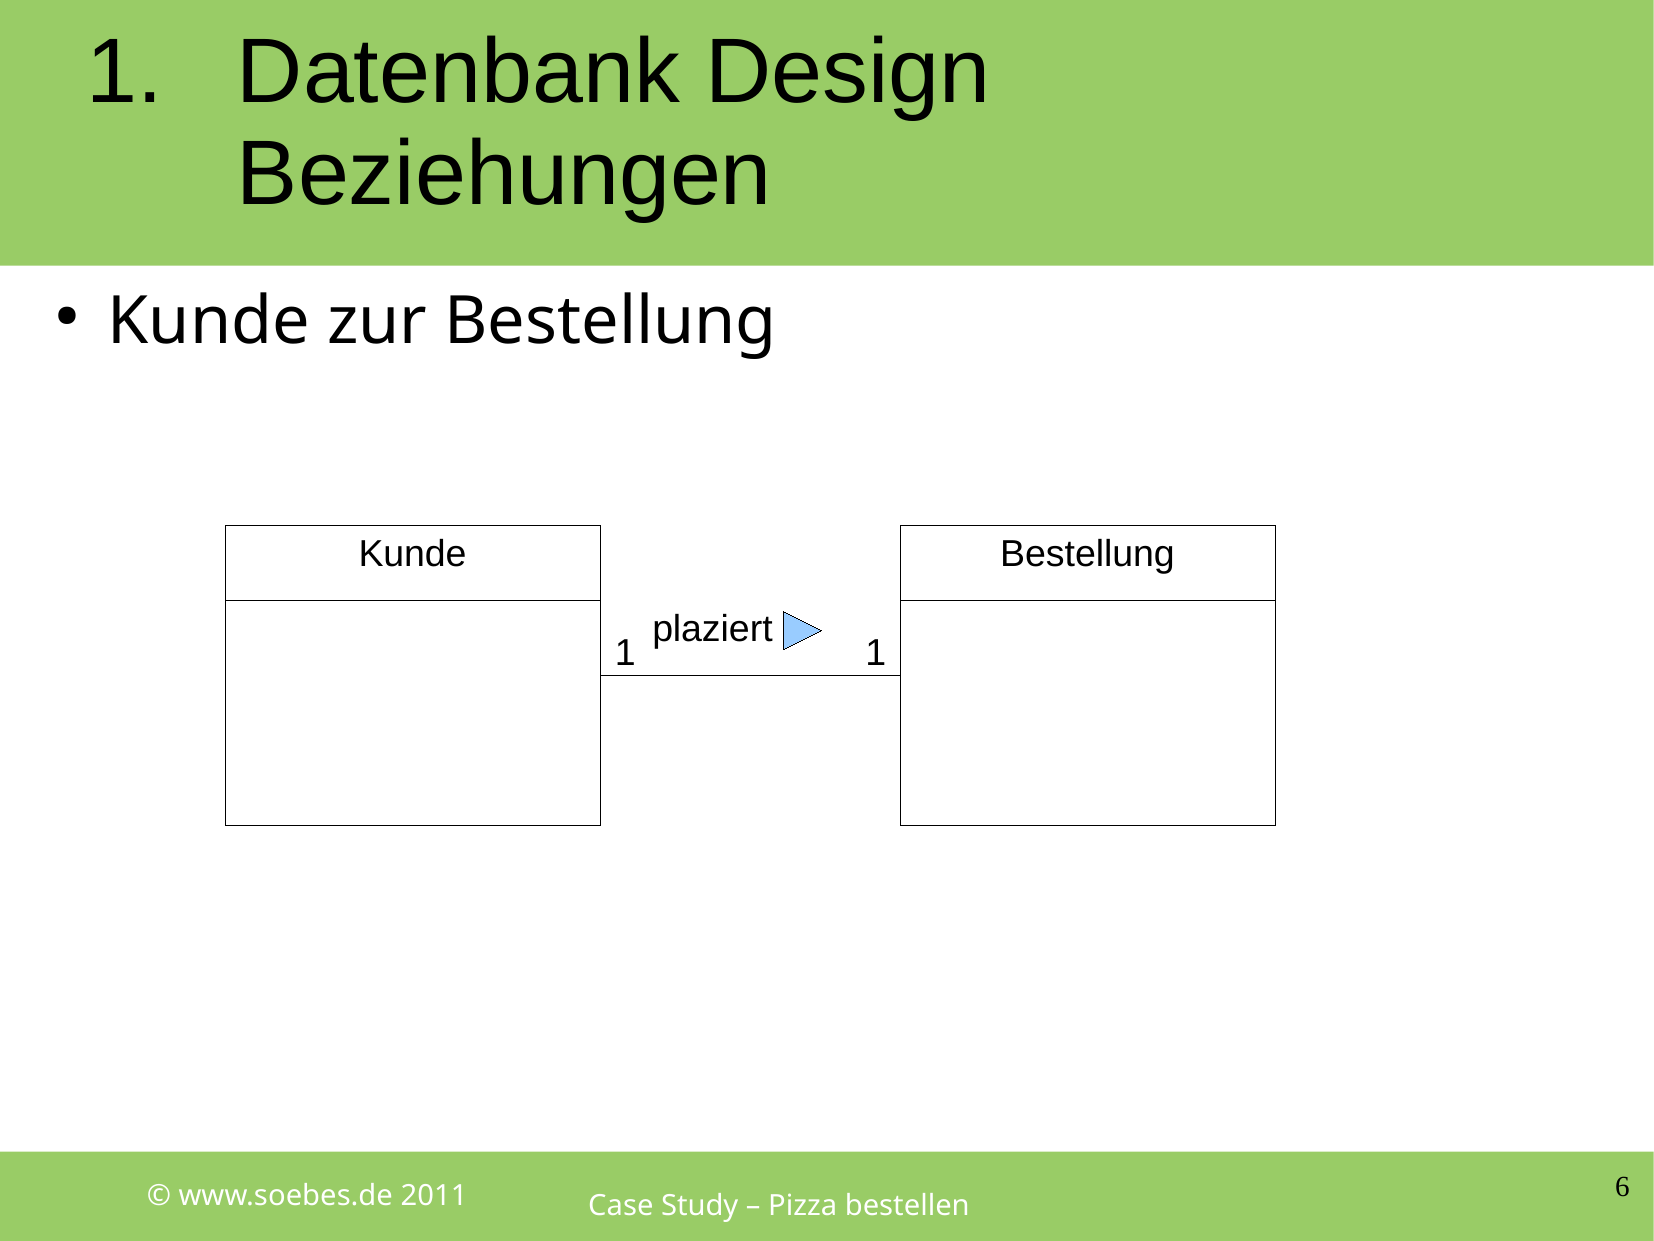

# 1.	Datenbank Design Beziehungen
Kunde zur Bestellung
Kunde
Bestellung
plaziert
1
1
6